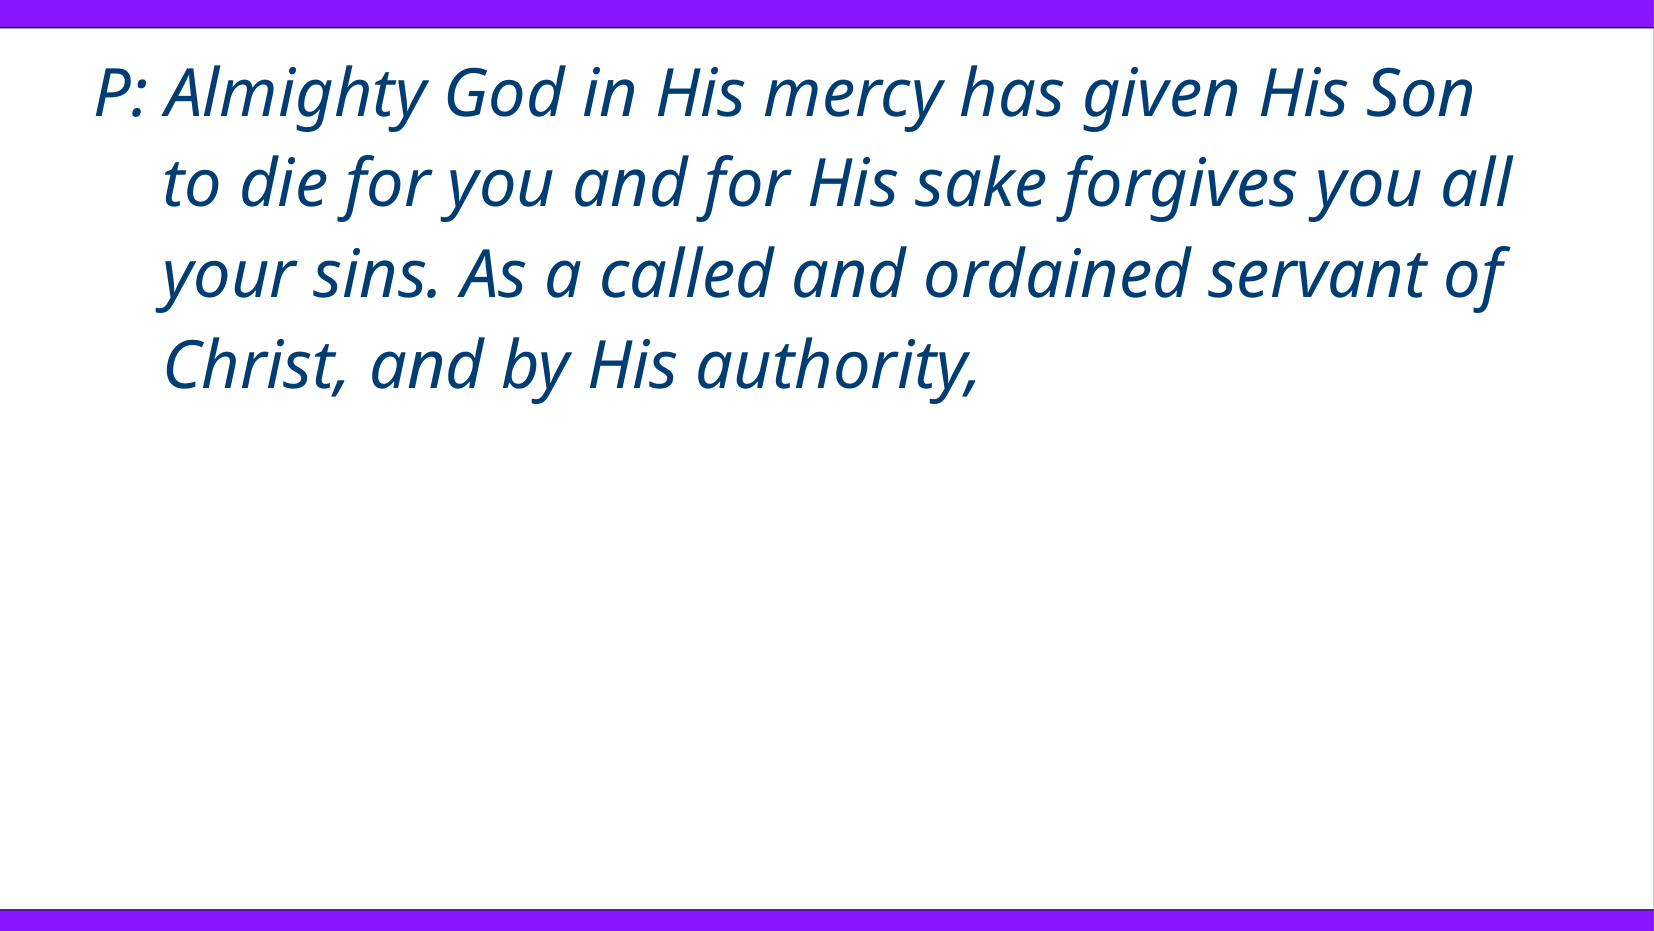

P: Almighty God in His mercy has given His Son
 to die for you and for His sake forgives you all
 your sins. As a called and ordained servant of
 Christ, and by His authority,